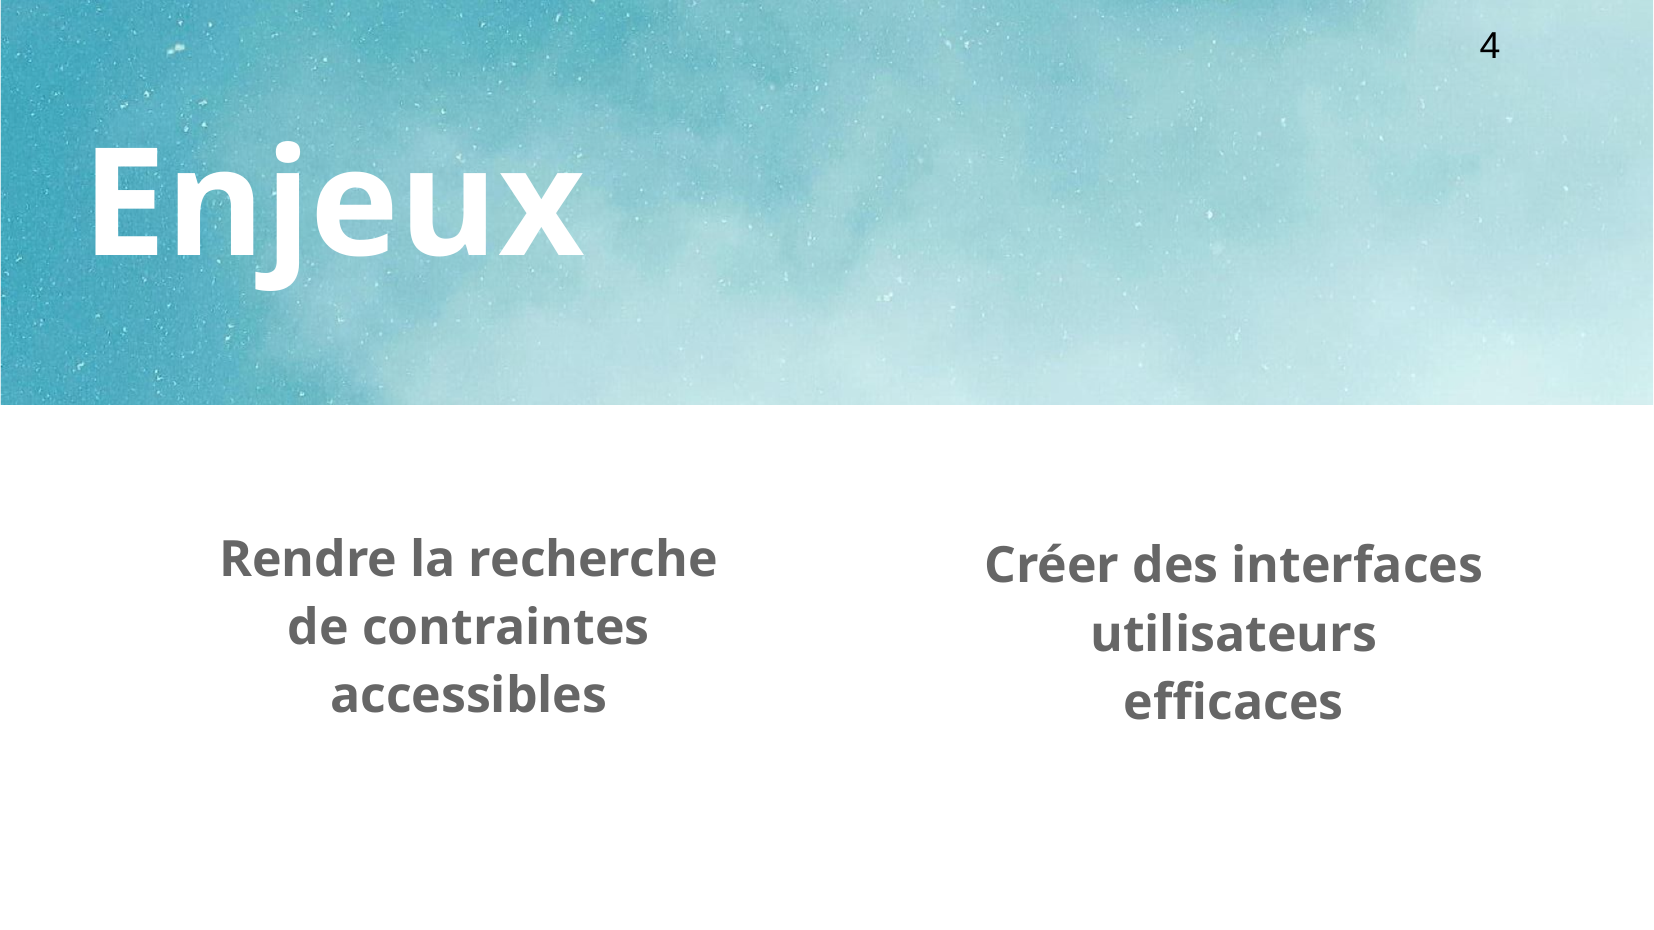

# Enjeux
Rendre la recherche de contraintes accessibles
Créer des interfaces utilisateurs efficaces